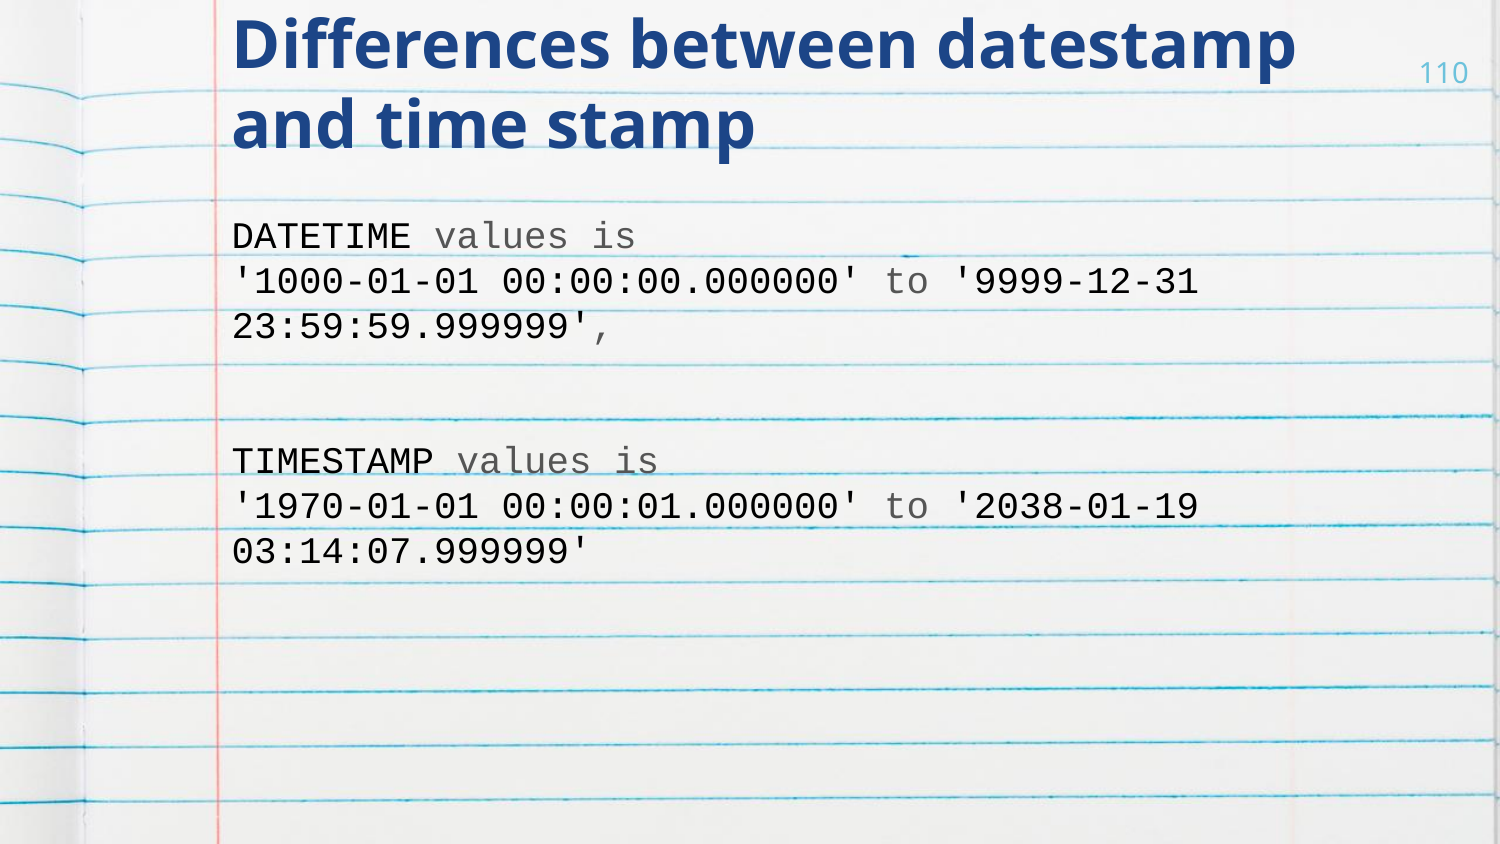

# Differences between datestamp and time stamp
DATETIME values is
'1000-01-01 00:00:00.000000' to '9999-12-31 23:59:59.999999',
TIMESTAMP values is
'1970-01-01 00:00:01.000000' to '2038-01-19 03:14:07.999999'